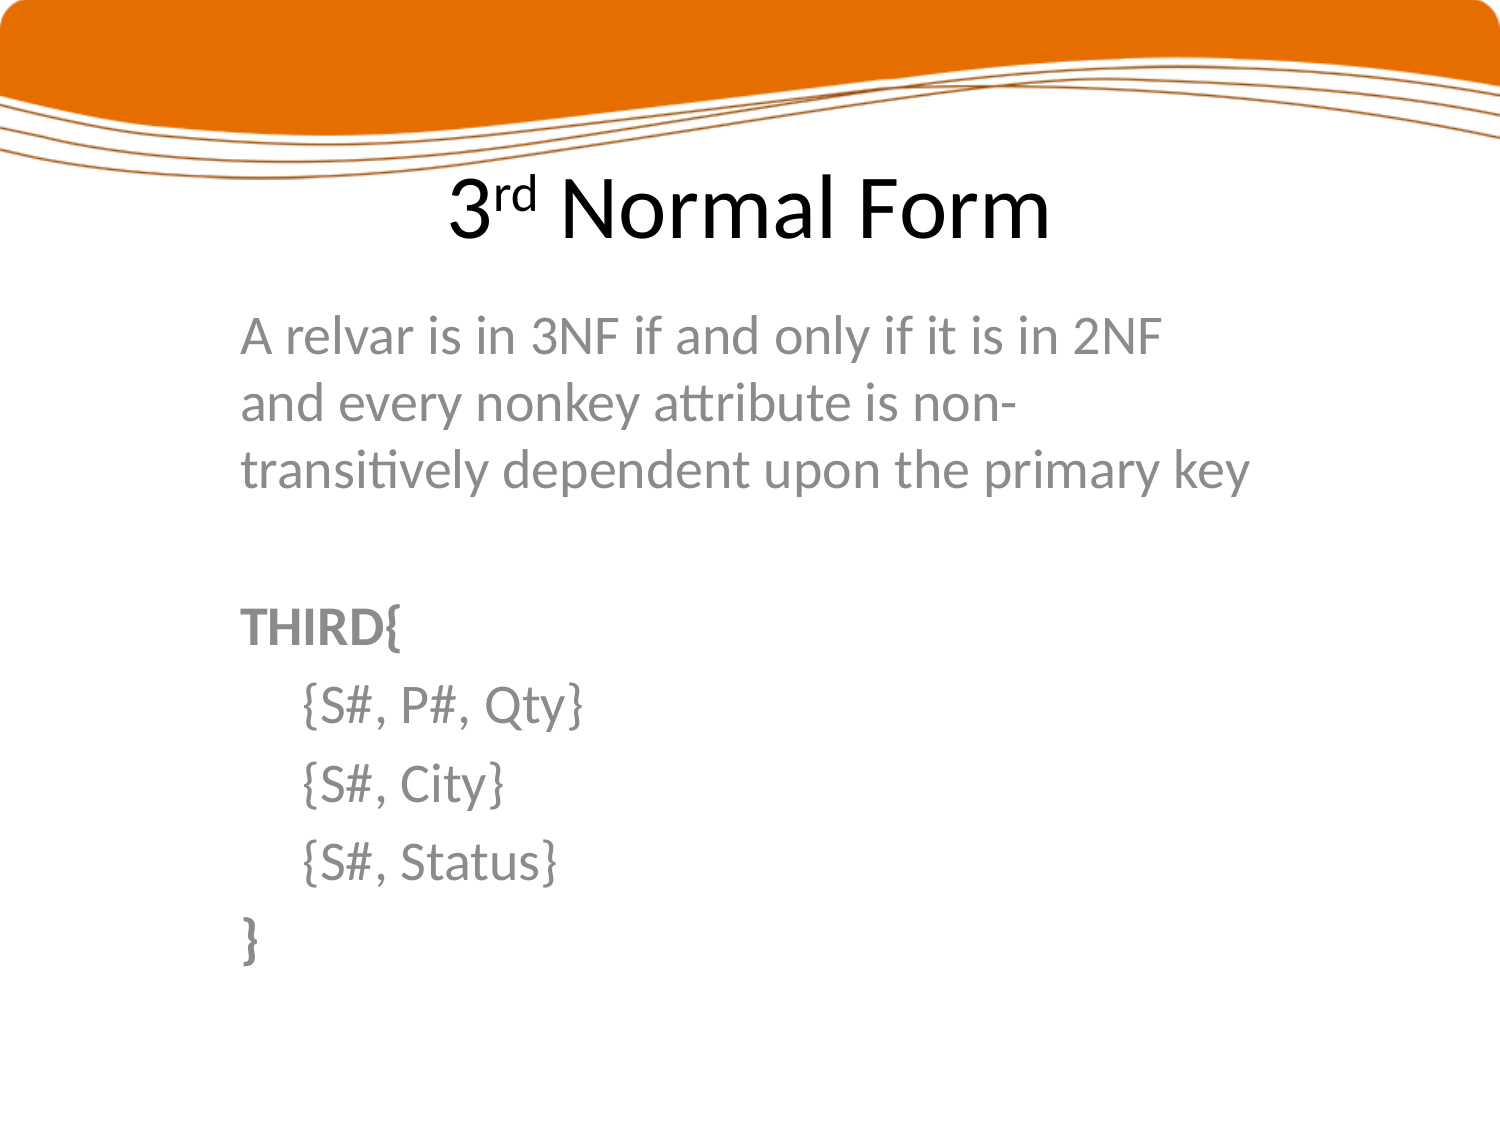

3rd Normal Form
# A relvar is in 3NF if and only if it is in 2NF and every nonkey attribute is non-transitively dependent upon the primary key
THIRD{
	{S#, P#, Qty}
	{S#, City}
	{S#, Status}
}